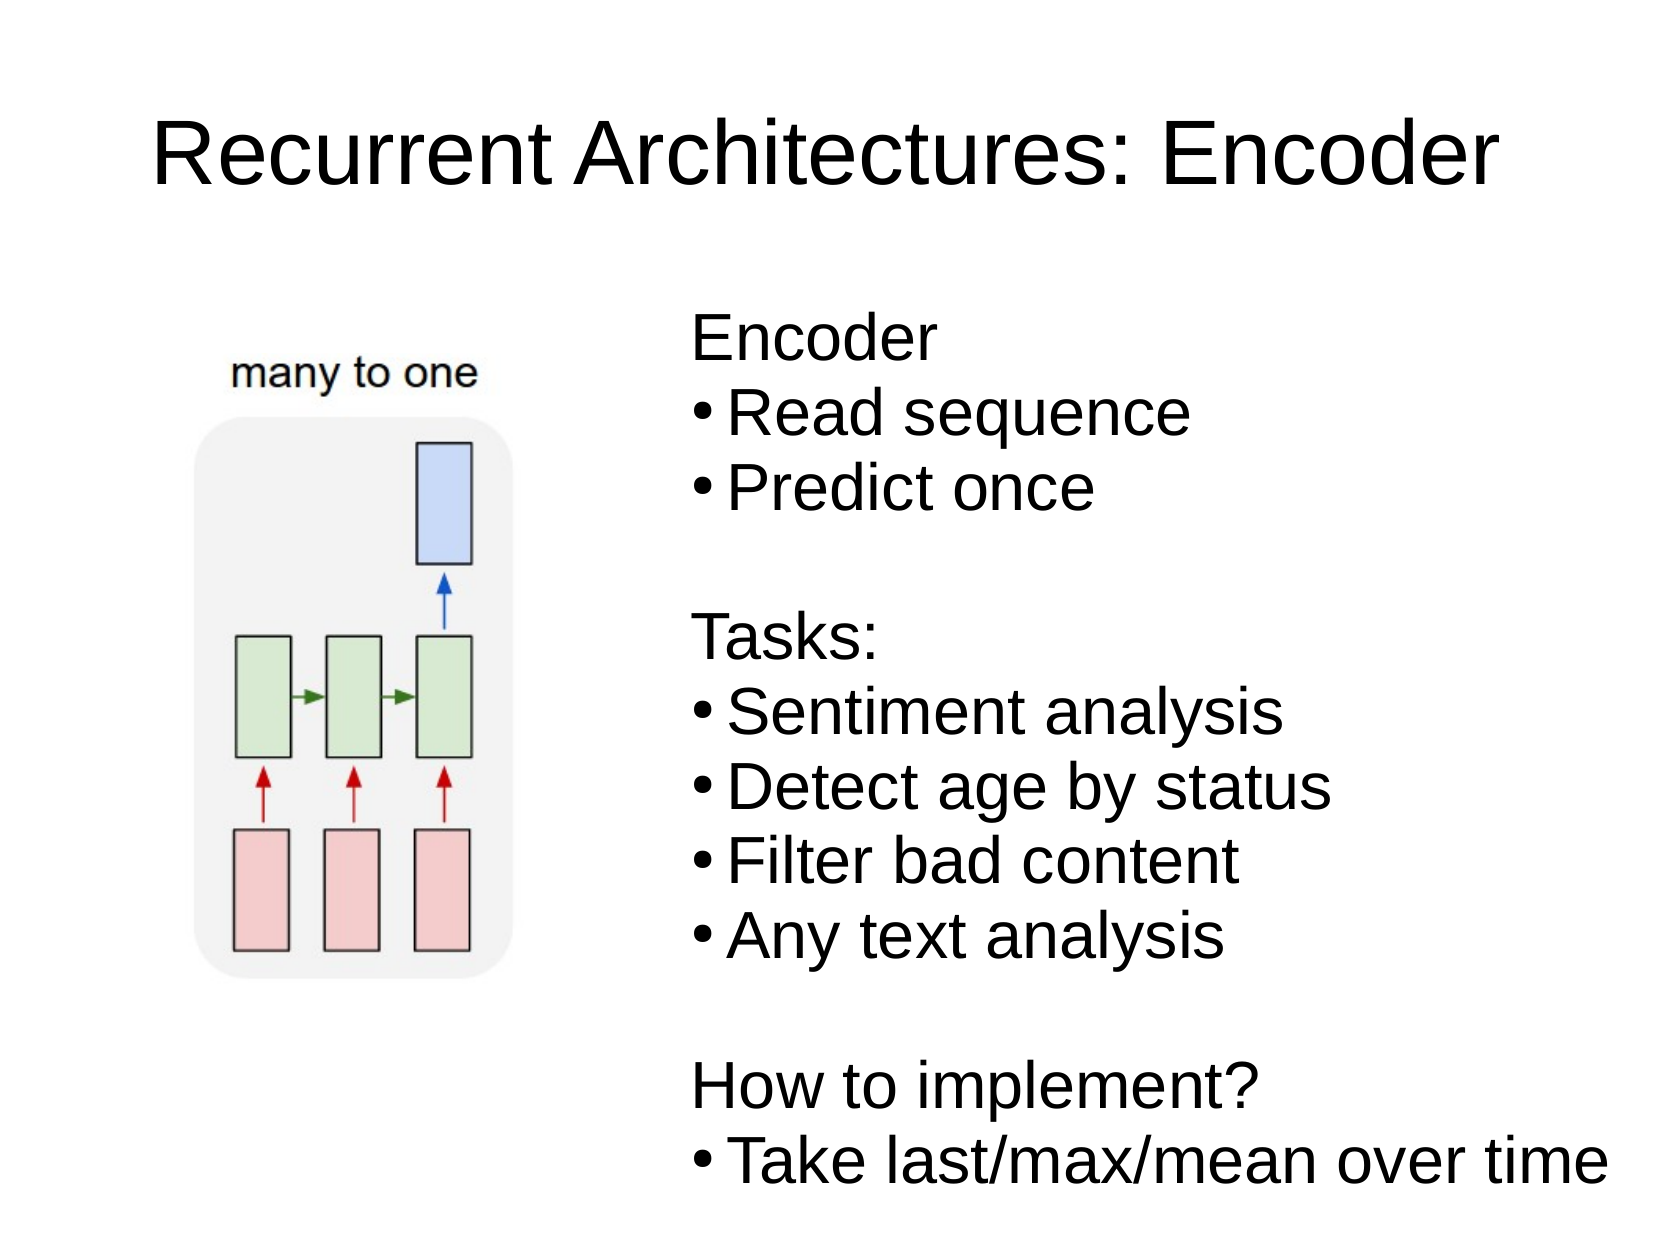

# Recurrent Architectures: Encoder
Encoder
Read sequence
Predict once
Tasks:
Sentiment analysis
Detect age by status
Filter bad content
Any text analysis
How to implement?
Take last/max/mean over time